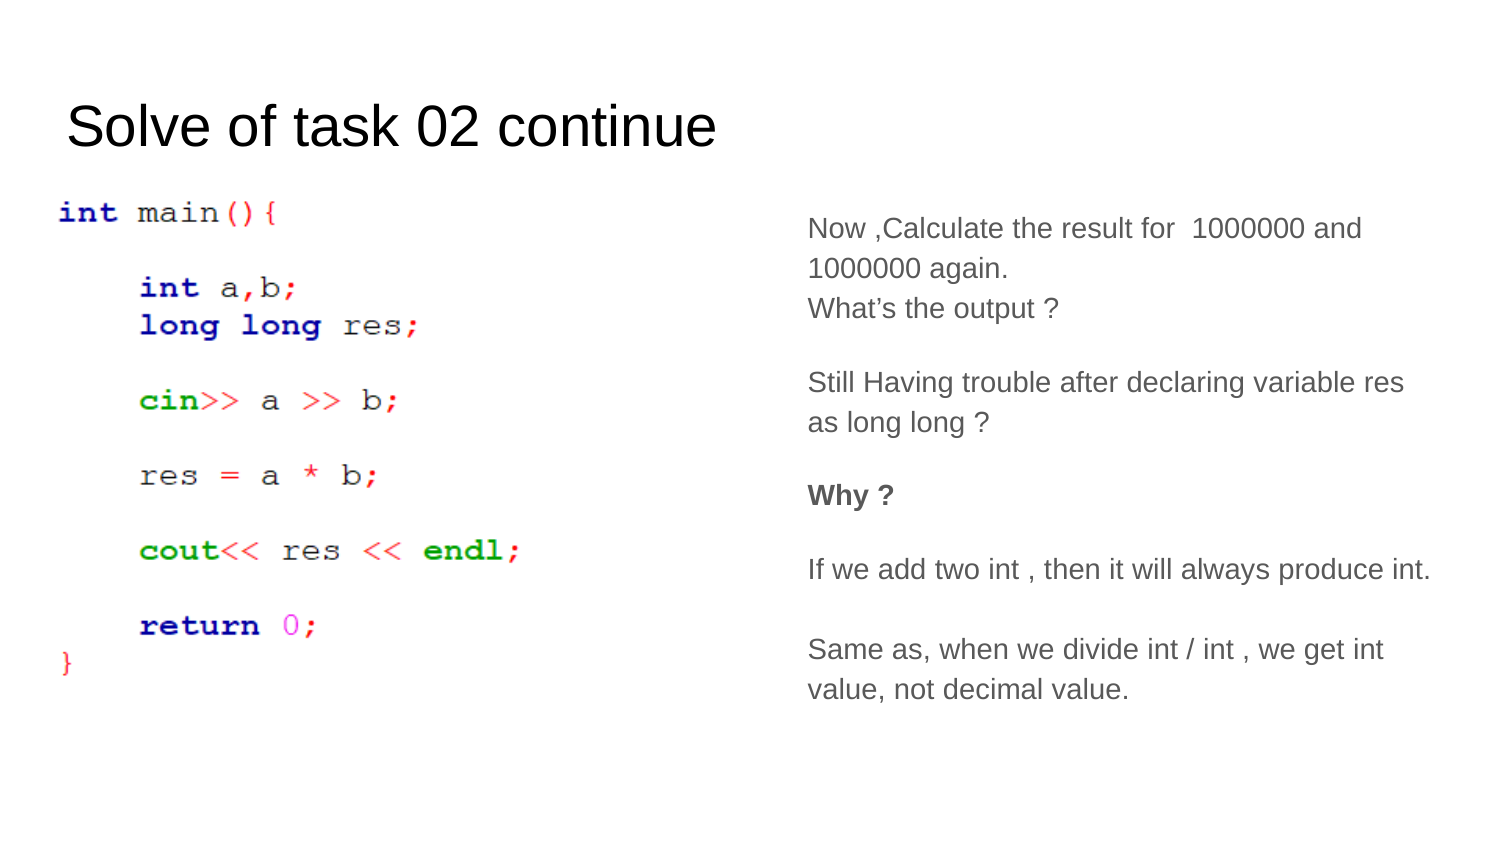

# Solve of task 02 continue
Now ,Calculate the result for 1000000 and 1000000 again.
What’s the output ?
Still Having trouble after declaring variable res as long long ?
Why ?
If we add two int , then it will always produce int.
Same as, when we divide int / int , we get int value, not decimal value.